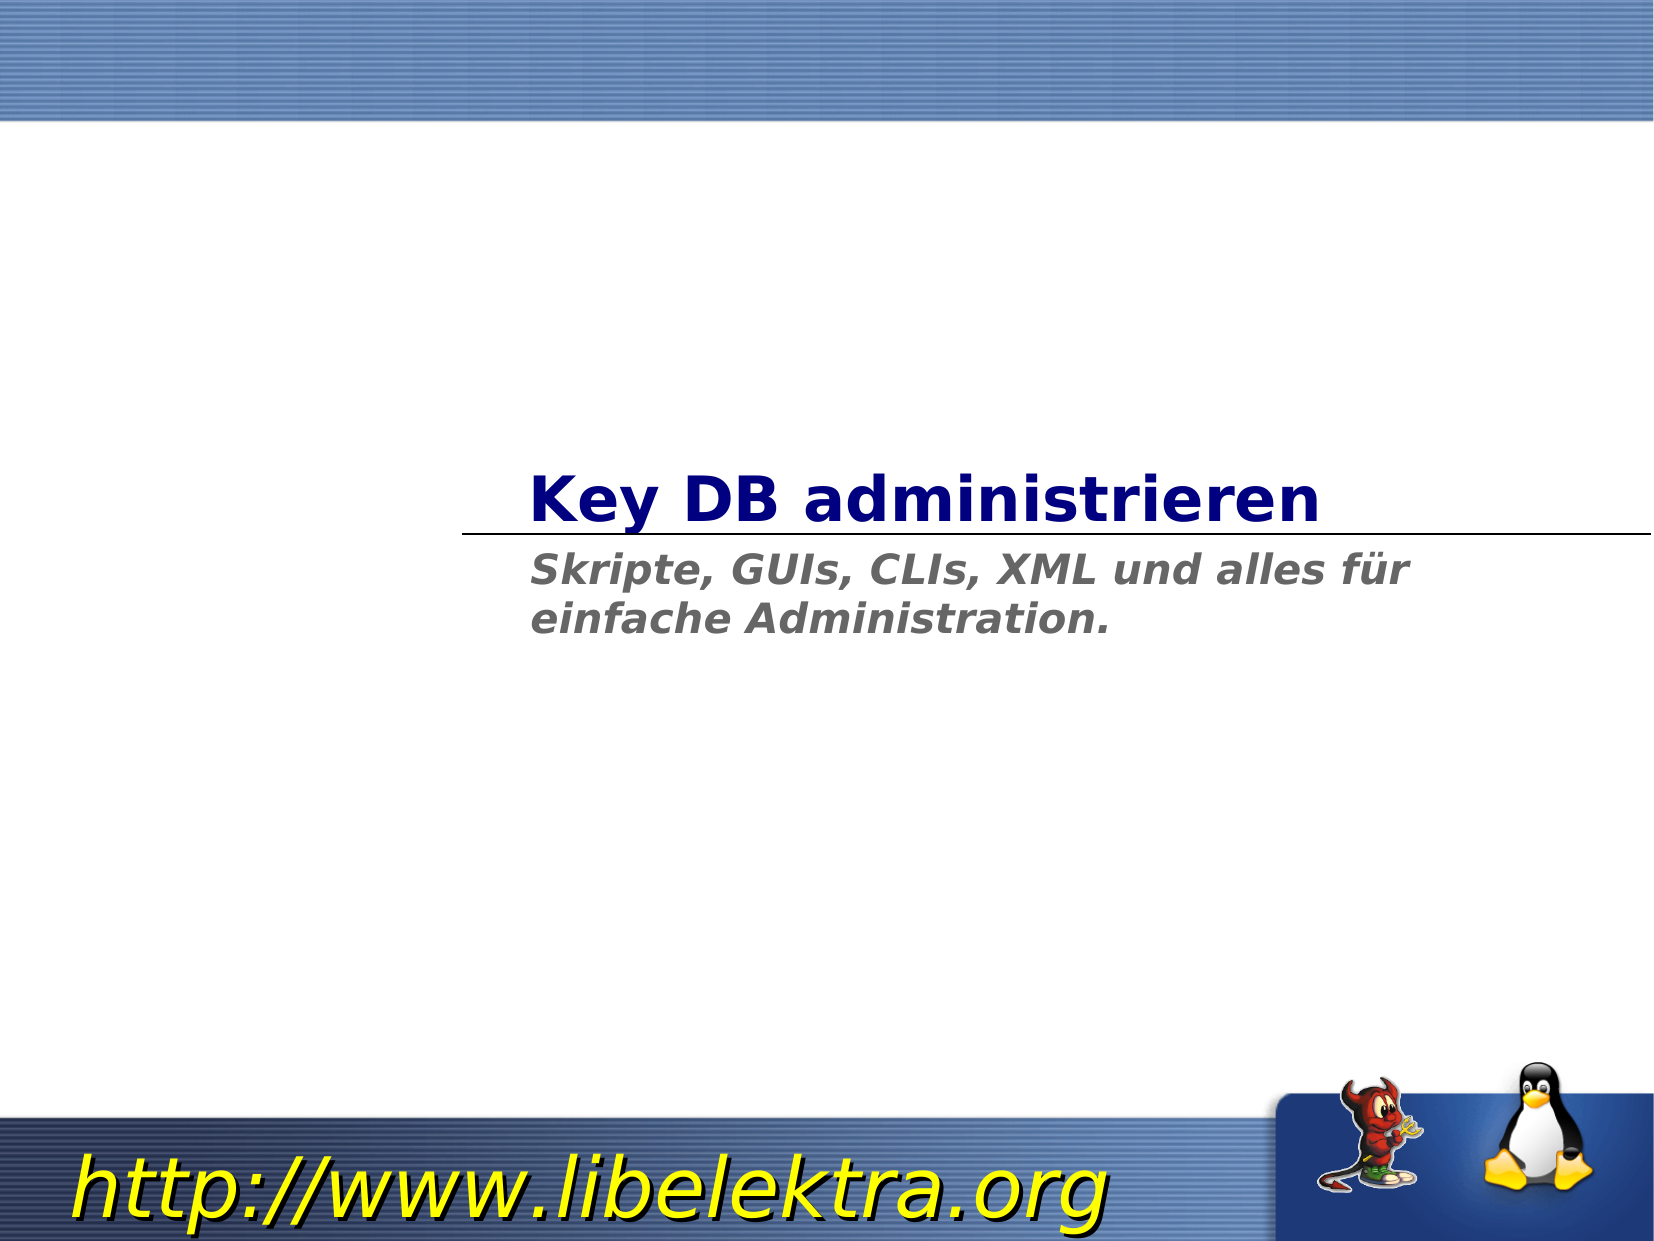

Key DB administrieren
Skripte, GUIs, CLIs, XML und alles für einfache Administration.